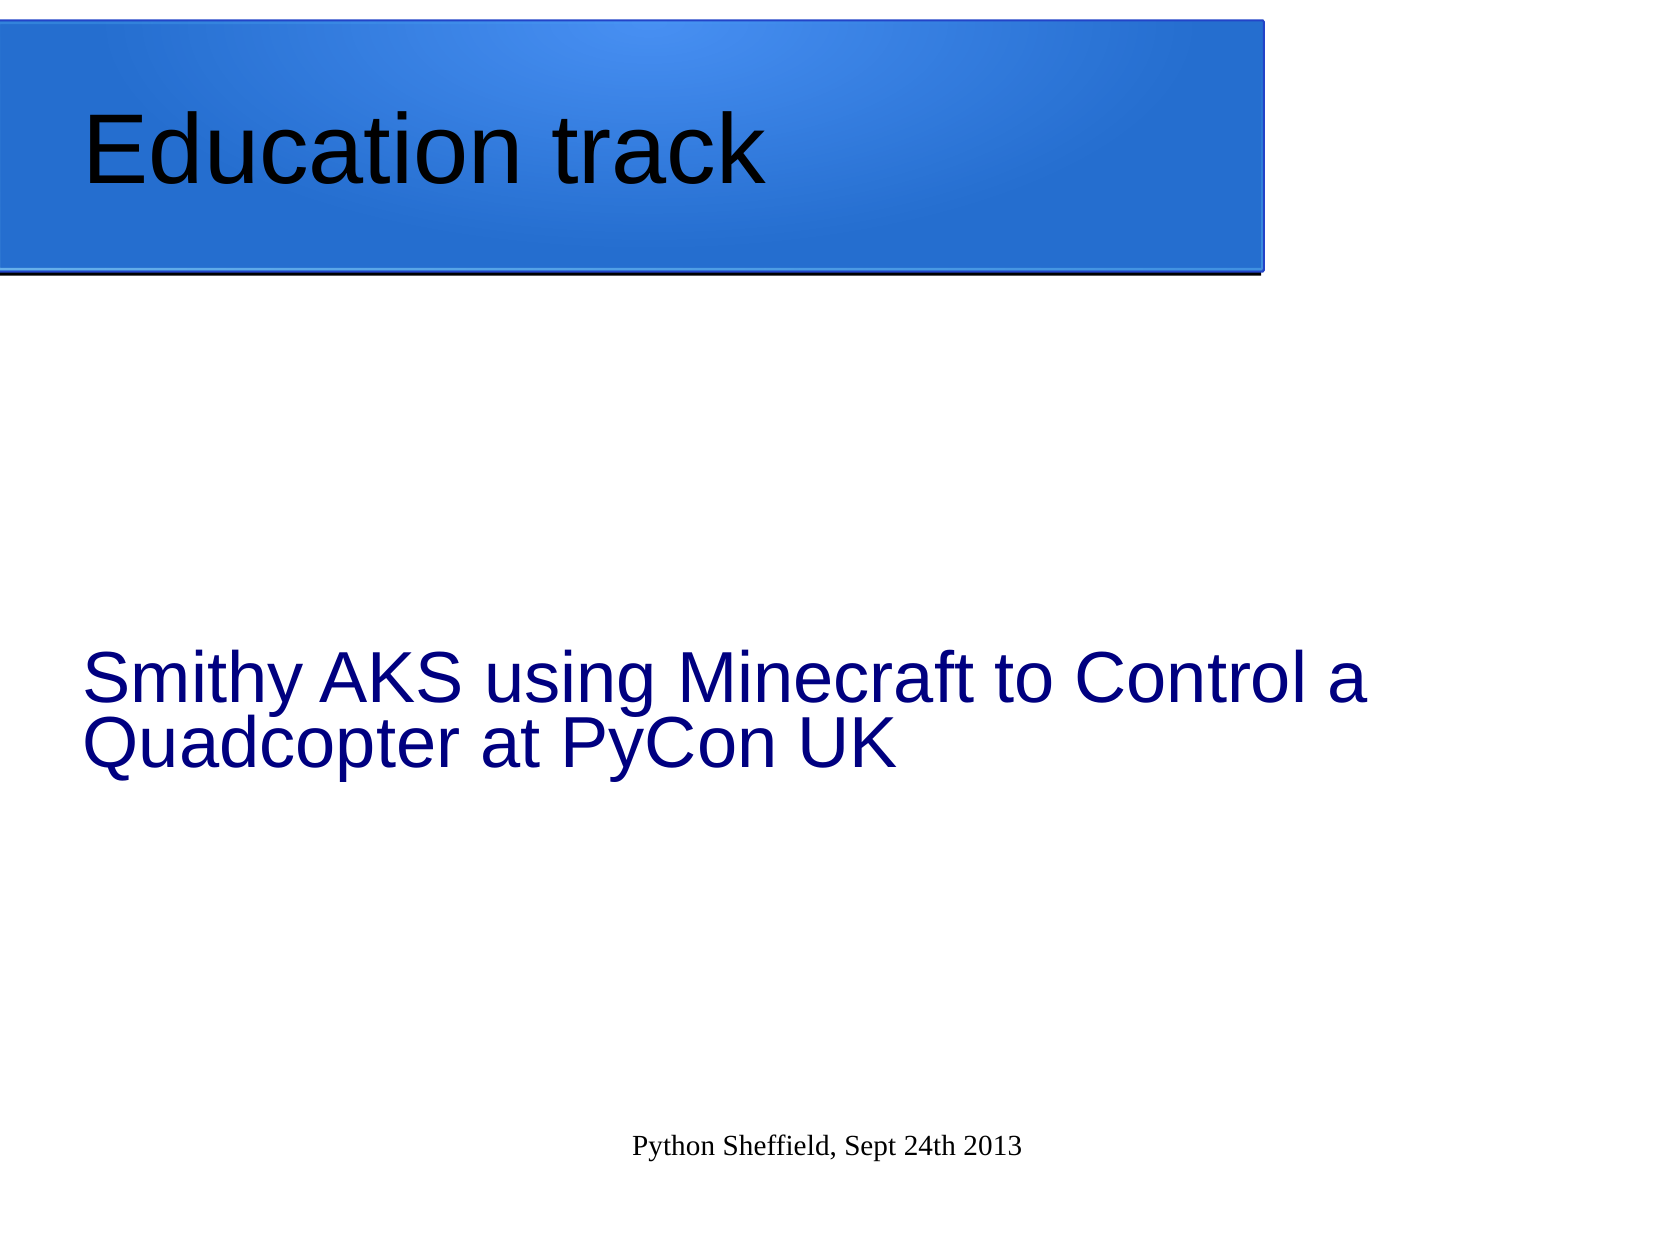

# Education track
Smithy AKS using Minecraft to Control a Quadcopter at PyCon UK
Python Sheffield, Sept 24th 2013